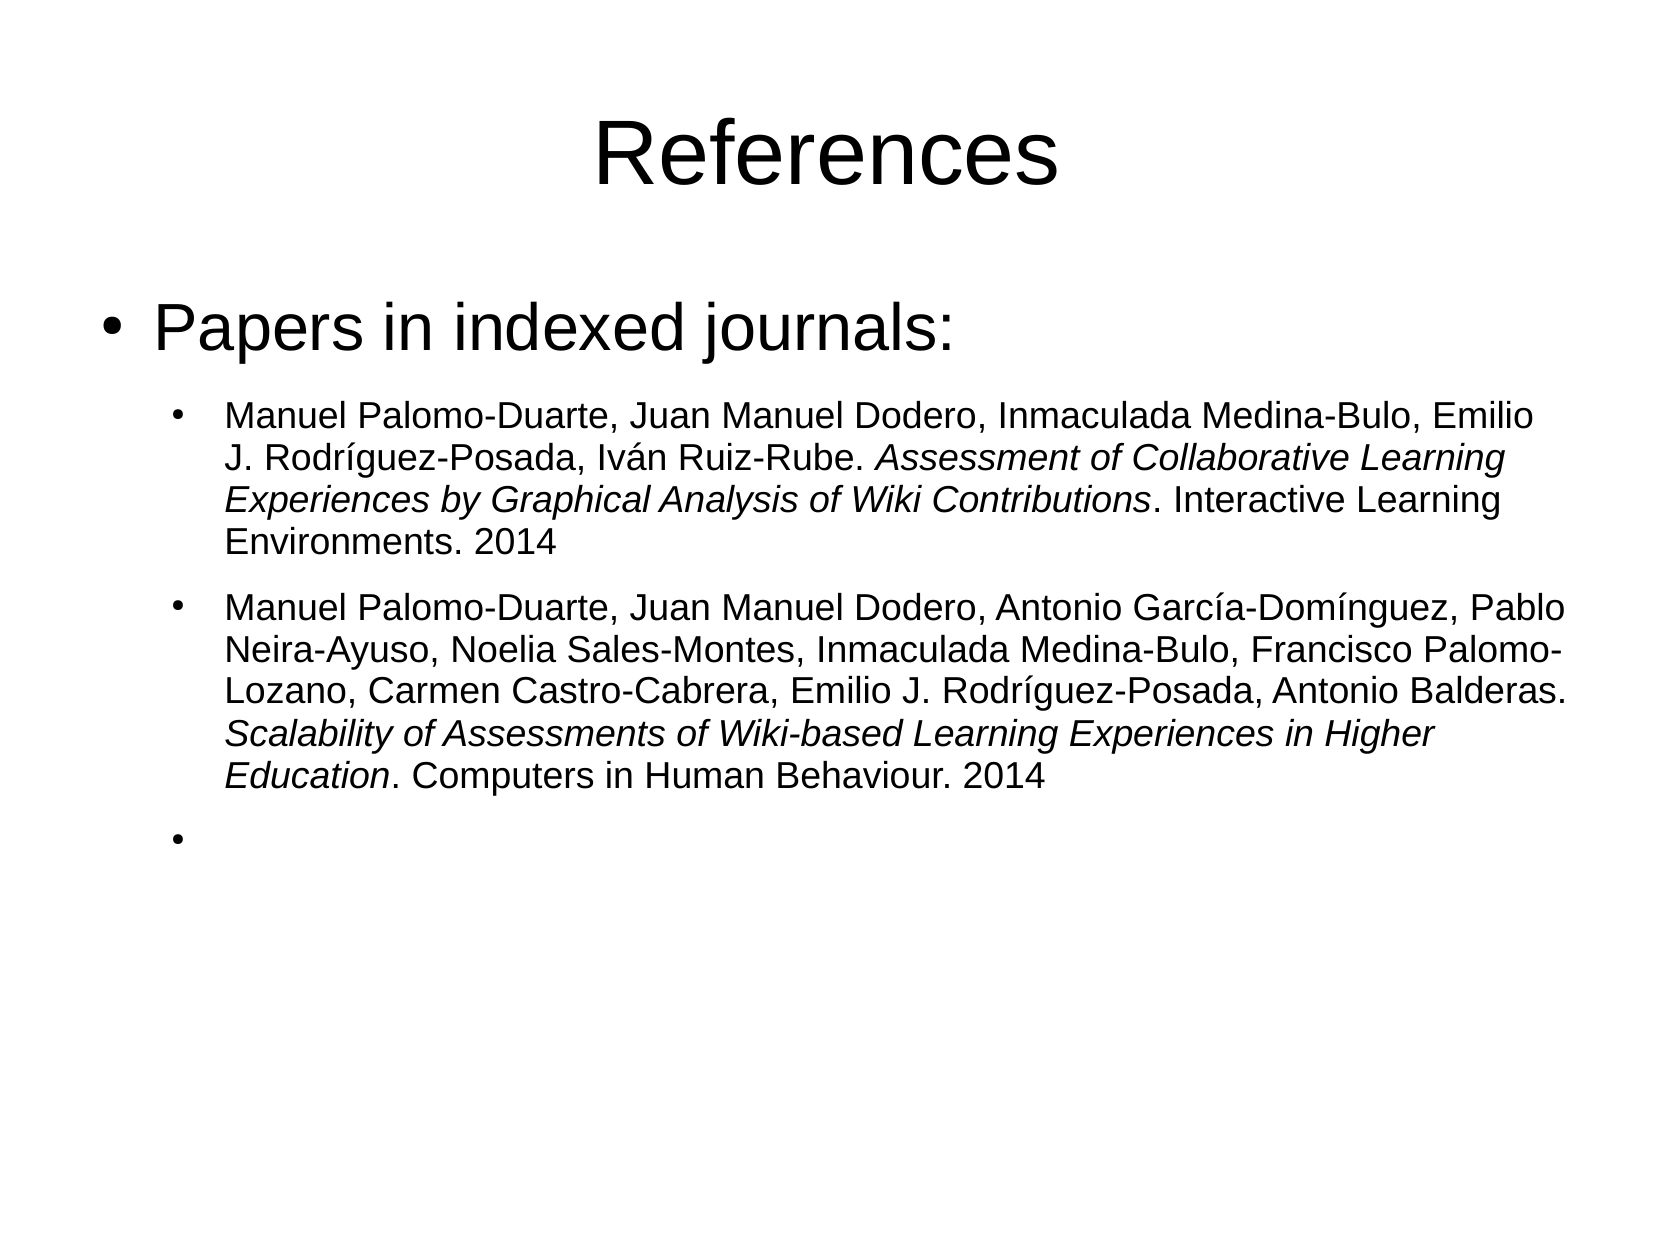

# References
Papers in indexed journals:
Manuel Palomo-Duarte, Juan Manuel Dodero, Inmaculada Medina-Bulo, Emilio J. Rodríguez-Posada, Iván Ruiz-Rube. Assessment of Collaborative Learning Experiences by Graphical Analysis of Wiki Contributions. Interactive Learning Environments. 2014
Manuel Palomo-Duarte, Juan Manuel Dodero, Antonio García-Domínguez, Pablo Neira-Ayuso, Noelia Sales-Montes, Inmaculada Medina-Bulo, Francisco Palomo-Lozano, Carmen Castro-Cabrera, Emilio J. Rodríguez-Posada, Antonio Balderas. Scalability of Assessments of Wiki-based Learning Experiences in Higher Education. Computers in Human Behaviour. 2014